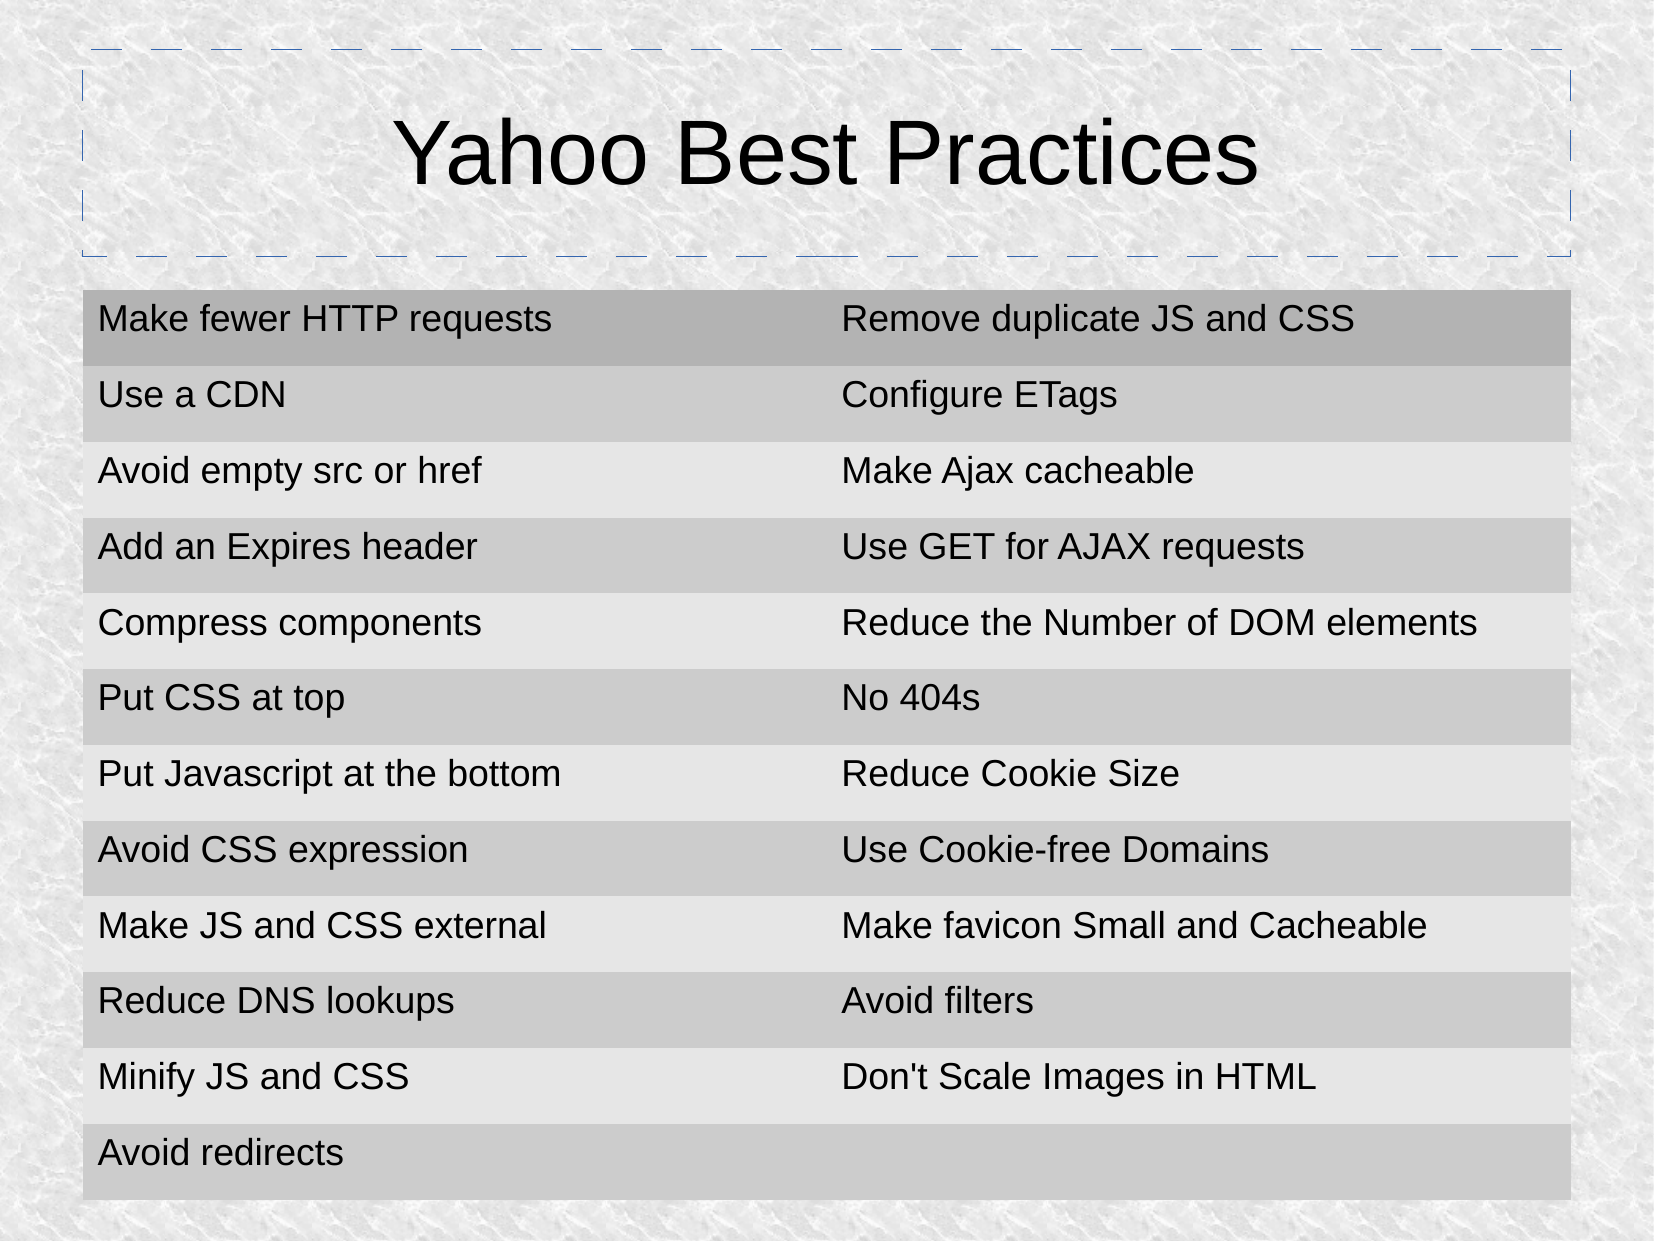

# Yahoo Best Practices
| Make fewer HTTP requests | Remove duplicate JS and CSS |
| --- | --- |
| Use a CDN | Configure ETags |
| Avoid empty src or href | Make Ajax cacheable |
| Add an Expires header | Use GET for AJAX requests |
| Compress components | Reduce the Number of DOM elements |
| Put CSS at top | No 404s |
| Put Javascript at the bottom | Reduce Cookie Size |
| Avoid CSS expression | Use Cookie-free Domains |
| Make JS and CSS external | Make favicon Small and Cacheable |
| Reduce DNS lookups | Avoid filters |
| Minify JS and CSS | Don't Scale Images in HTML |
| Avoid redirects | |